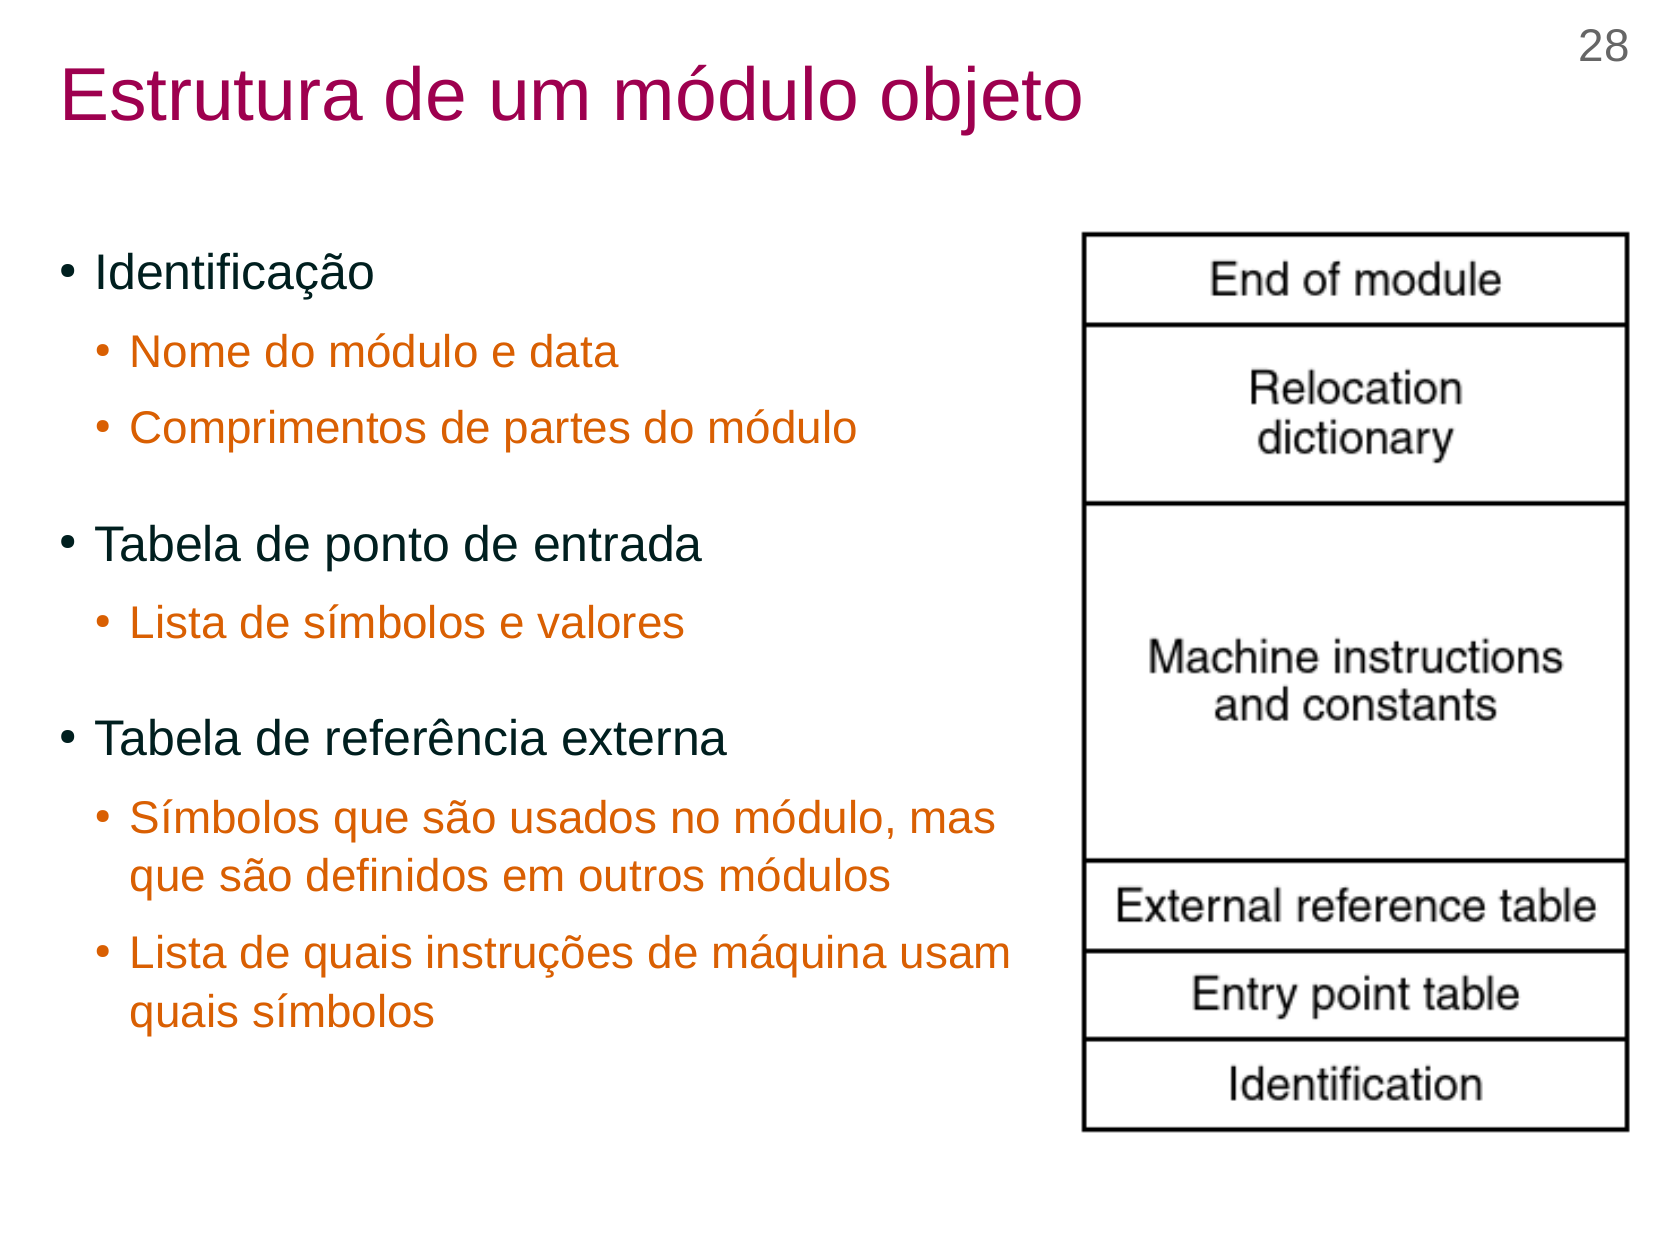

28
# Estrutura de um módulo objeto
Identificação
Nome do módulo e data
Comprimentos de partes do módulo
Tabela de ponto de entrada
Lista de símbolos e valores
Tabela de referência externa
Símbolos que são usados no módulo, mas que são definidos em outros módulos
Lista de quais instruções de máquina usam quais símbolos